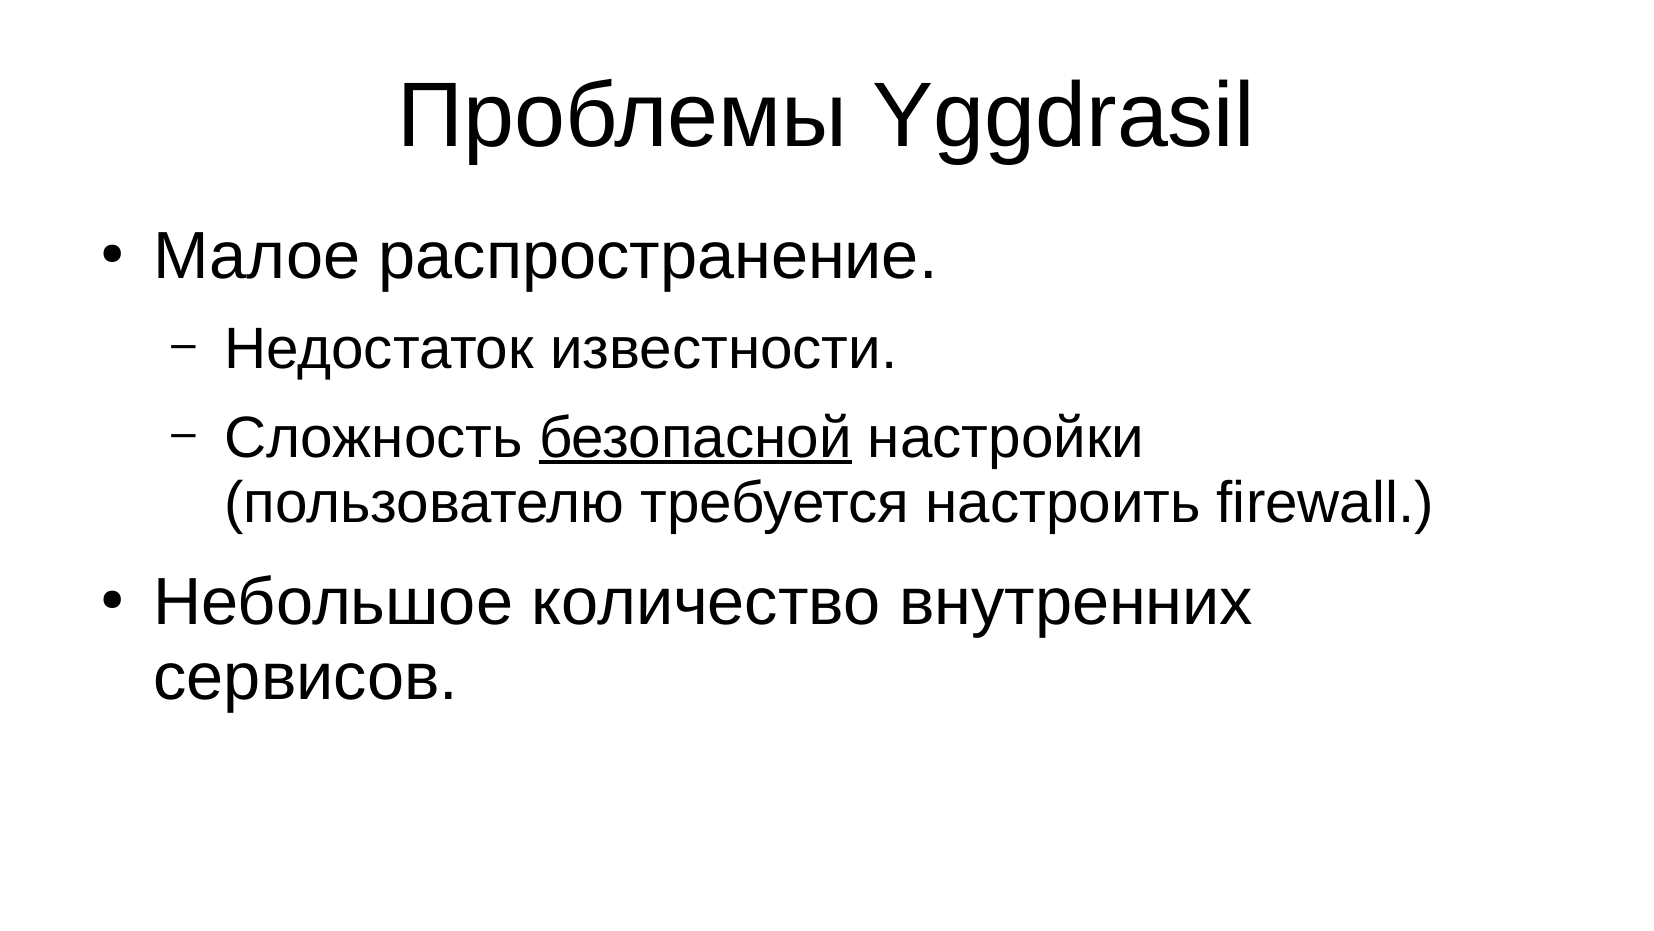

# Проблемы Yggdrasil
Малое распространение.
Недостаток известности.
Сложность безопасной настройки
(пользователю требуется настроить firewall.)
Небольшое количество внутренних сервисов.